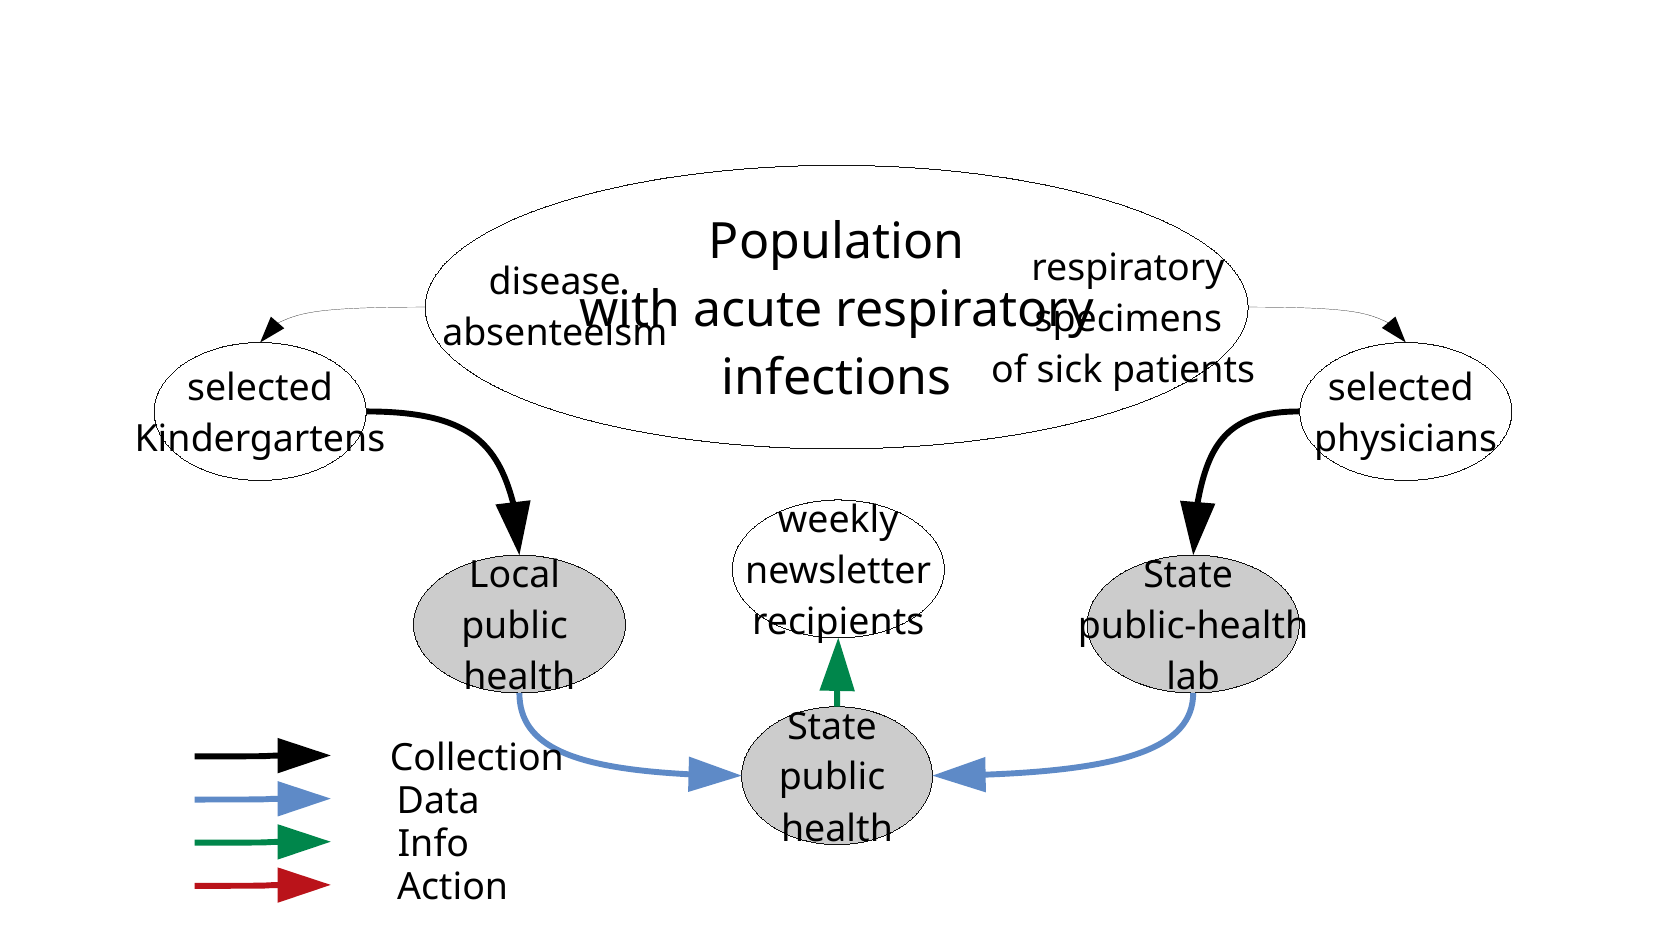

Population
with acute respiratory
infections
disease
absenteeism
respiratory
specimens
of sick patients
selected
Kindergartens
selected
physicians
weekly
newsletter
recipients
Local
public
health
State
public-health
lab
State
public
health